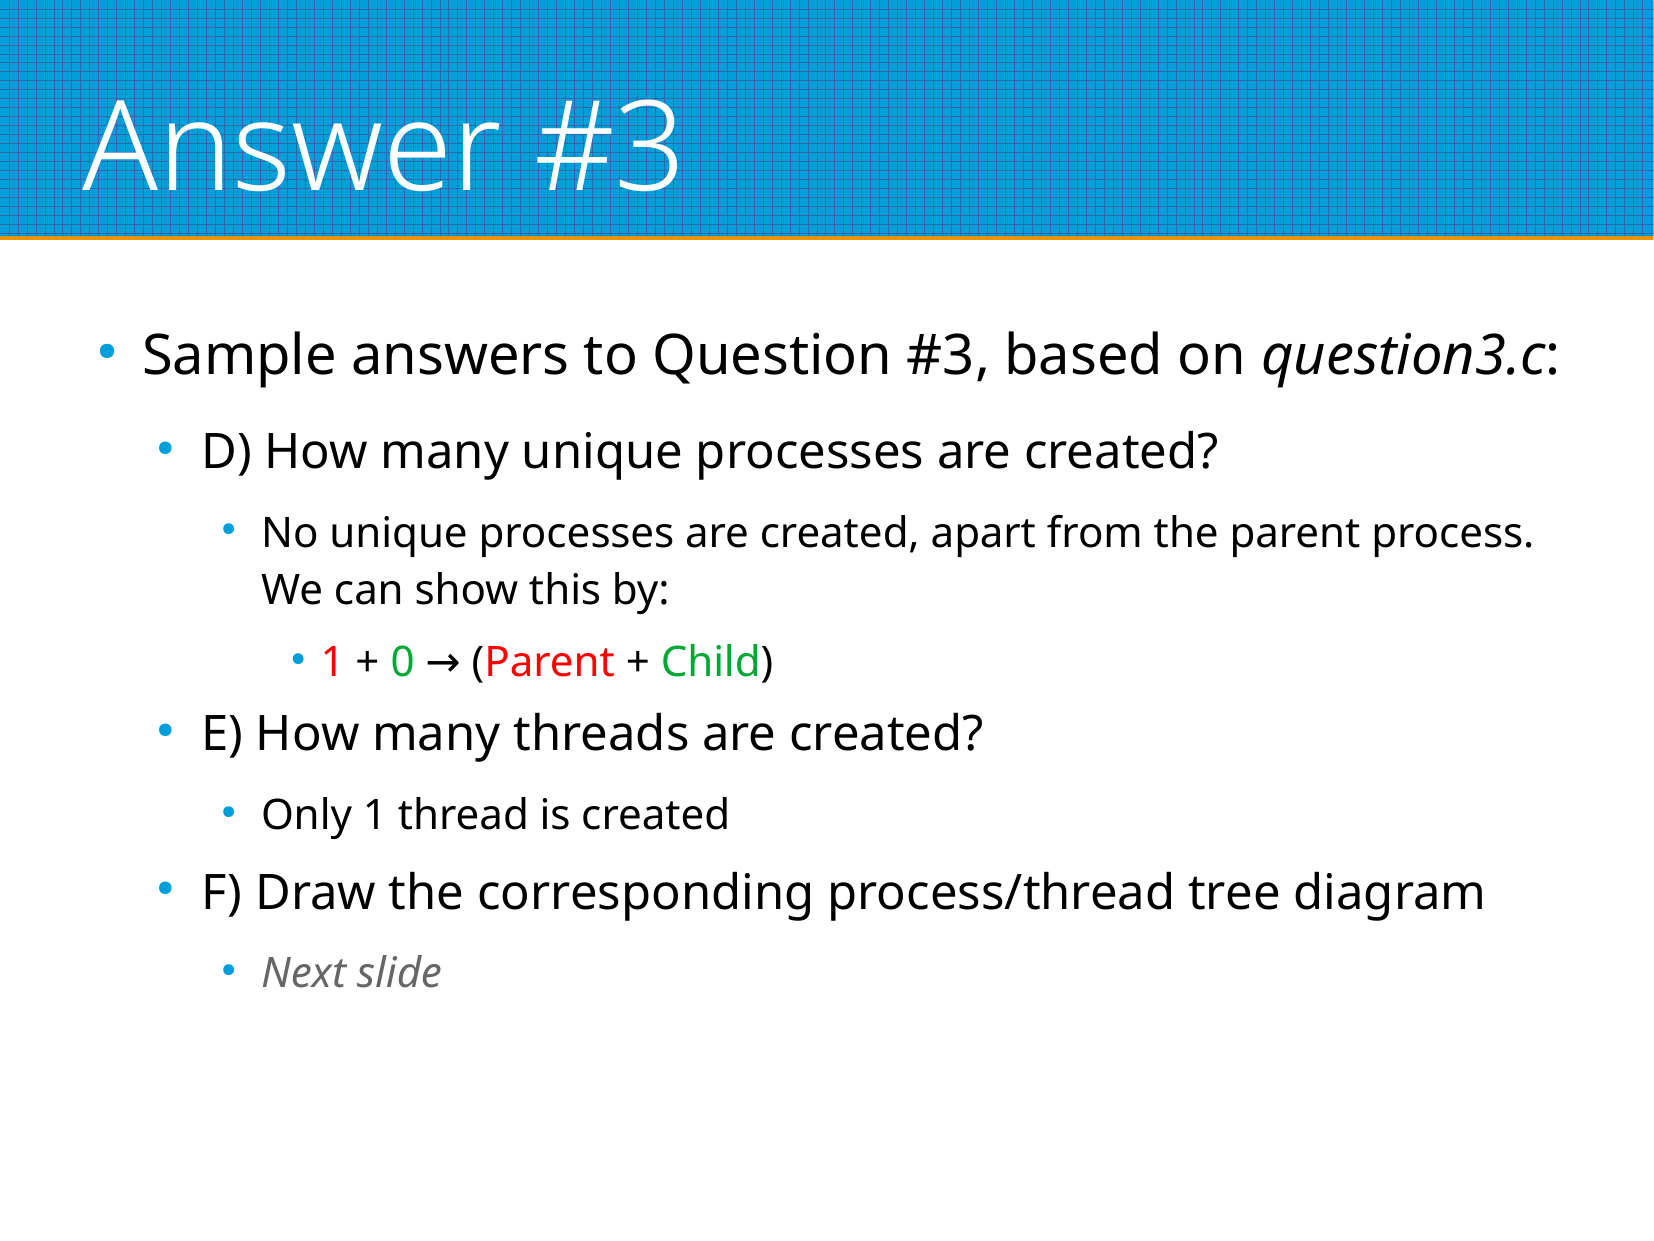

# Answer #3
Sample answers to Question #3, based on question3.c:
D) How many unique processes are created?
No unique processes are created, apart from the parent process. We can show this by:
1 + 0 → (Parent + Child)
E) How many threads are created?
Only 1 thread is created
F) Draw the corresponding process/thread tree diagram
Next slide